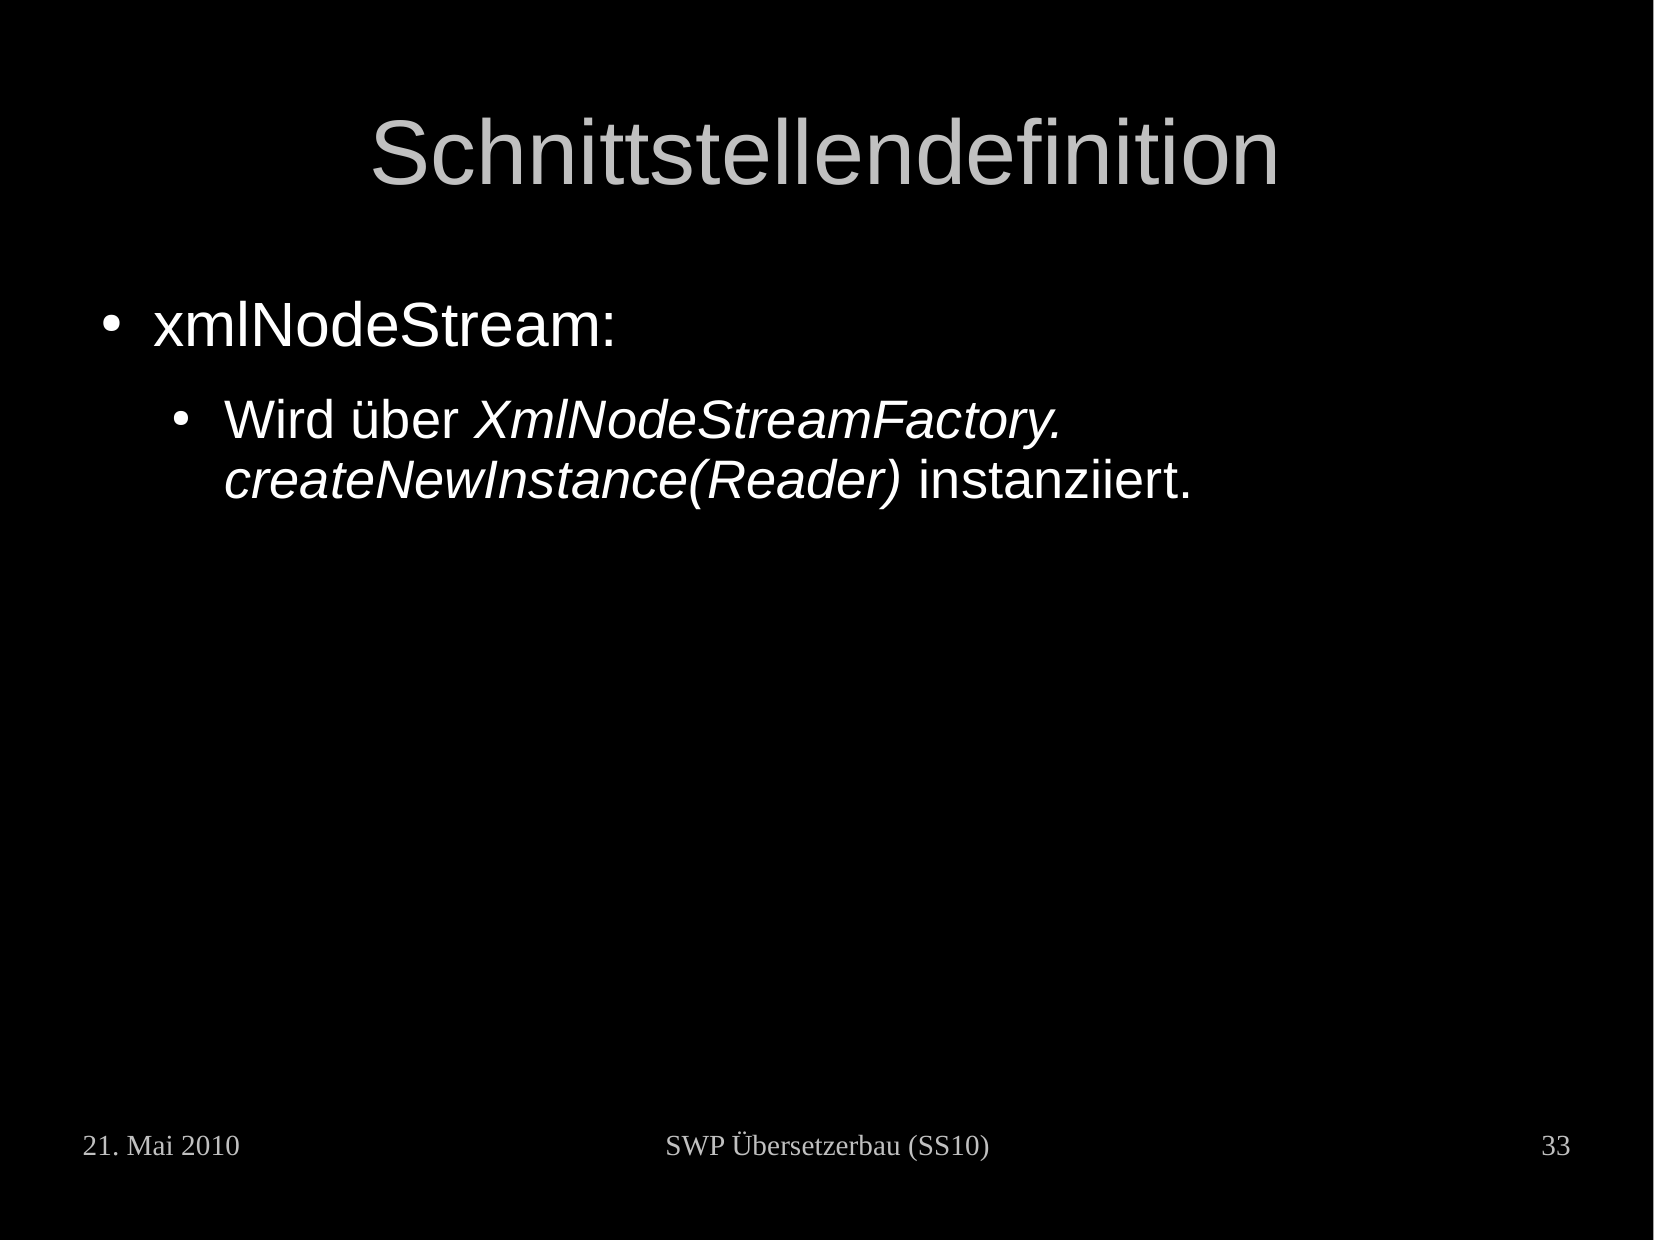

# Schnittstellendefinition
xmlNodeStream:
Wird über XmlNodeStreamFactory. createNewInstance(Reader) instanziiert.
33